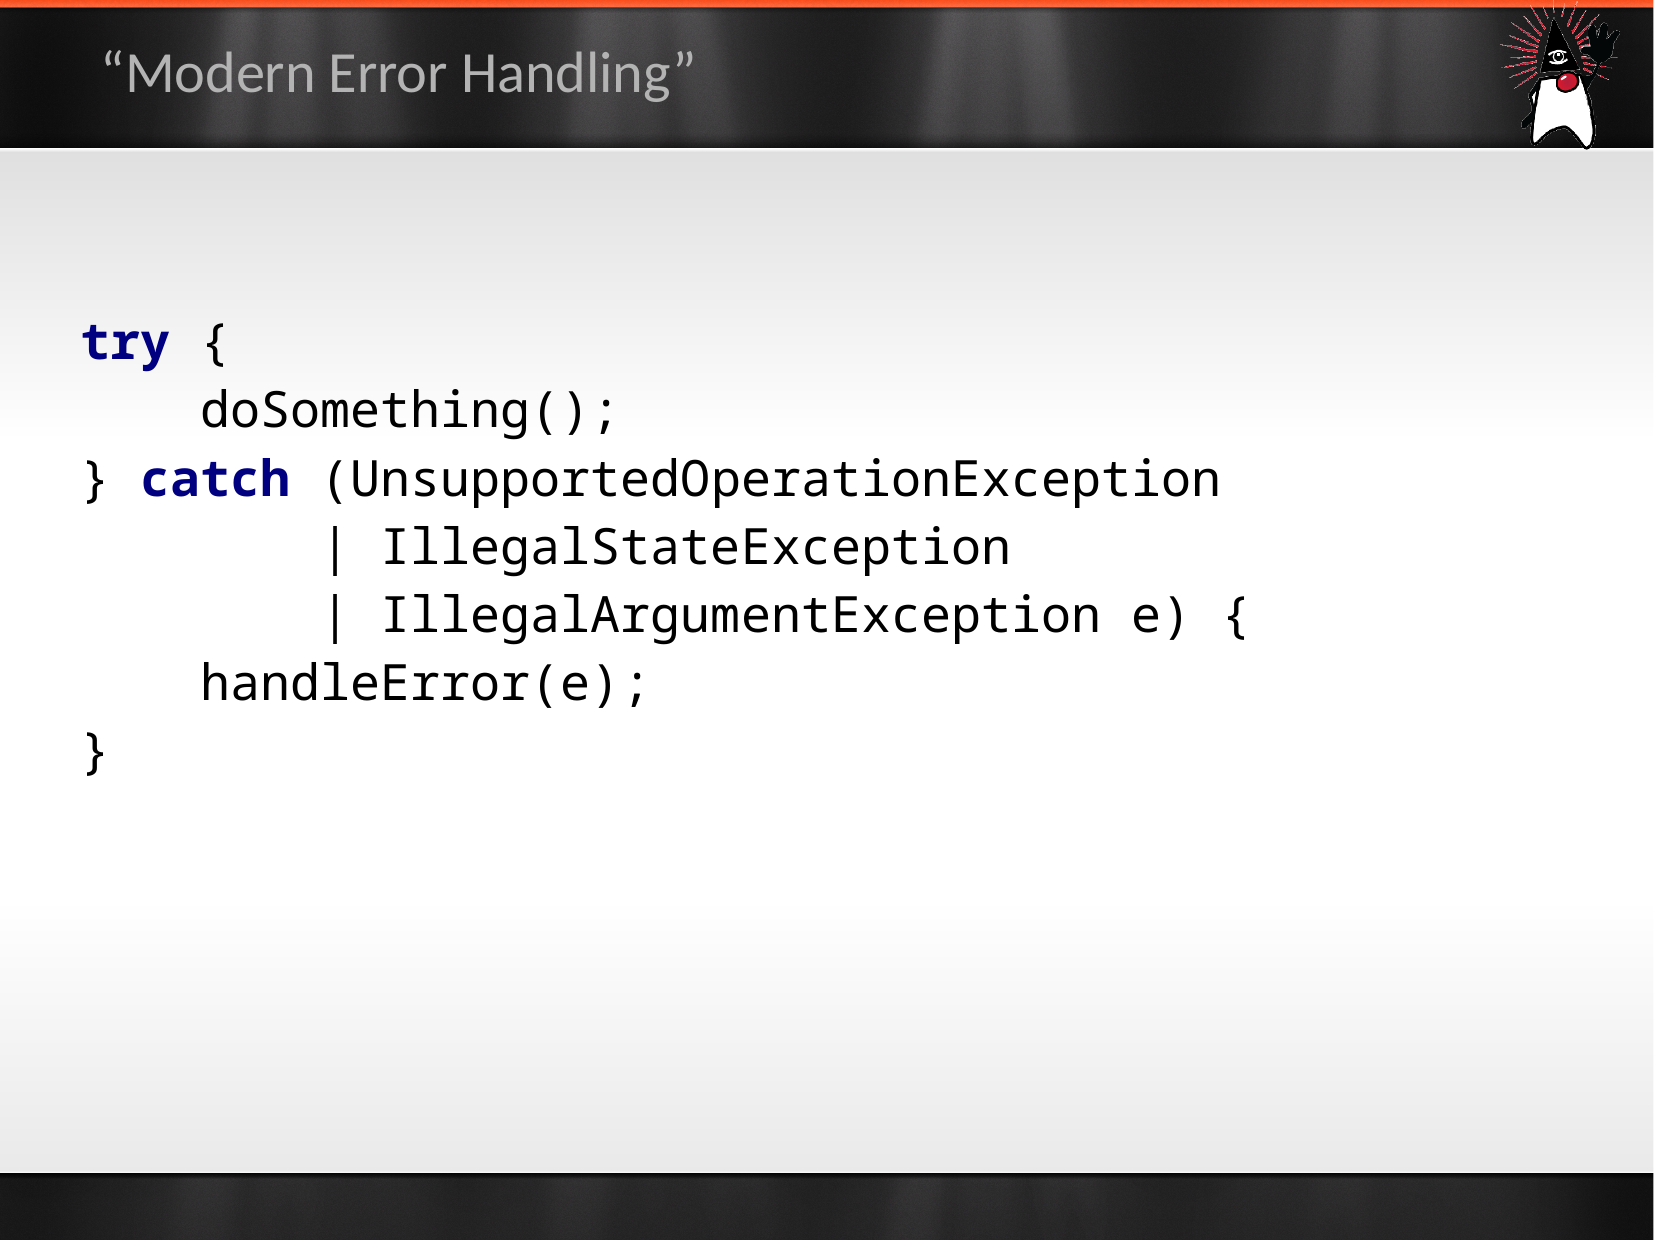

# “Modern Error Handling”
try {
 doSomething();
} catch (UnsupportedOperationException
 | IllegalStateException
 | IllegalArgumentException e) {
 handleError(e);
}